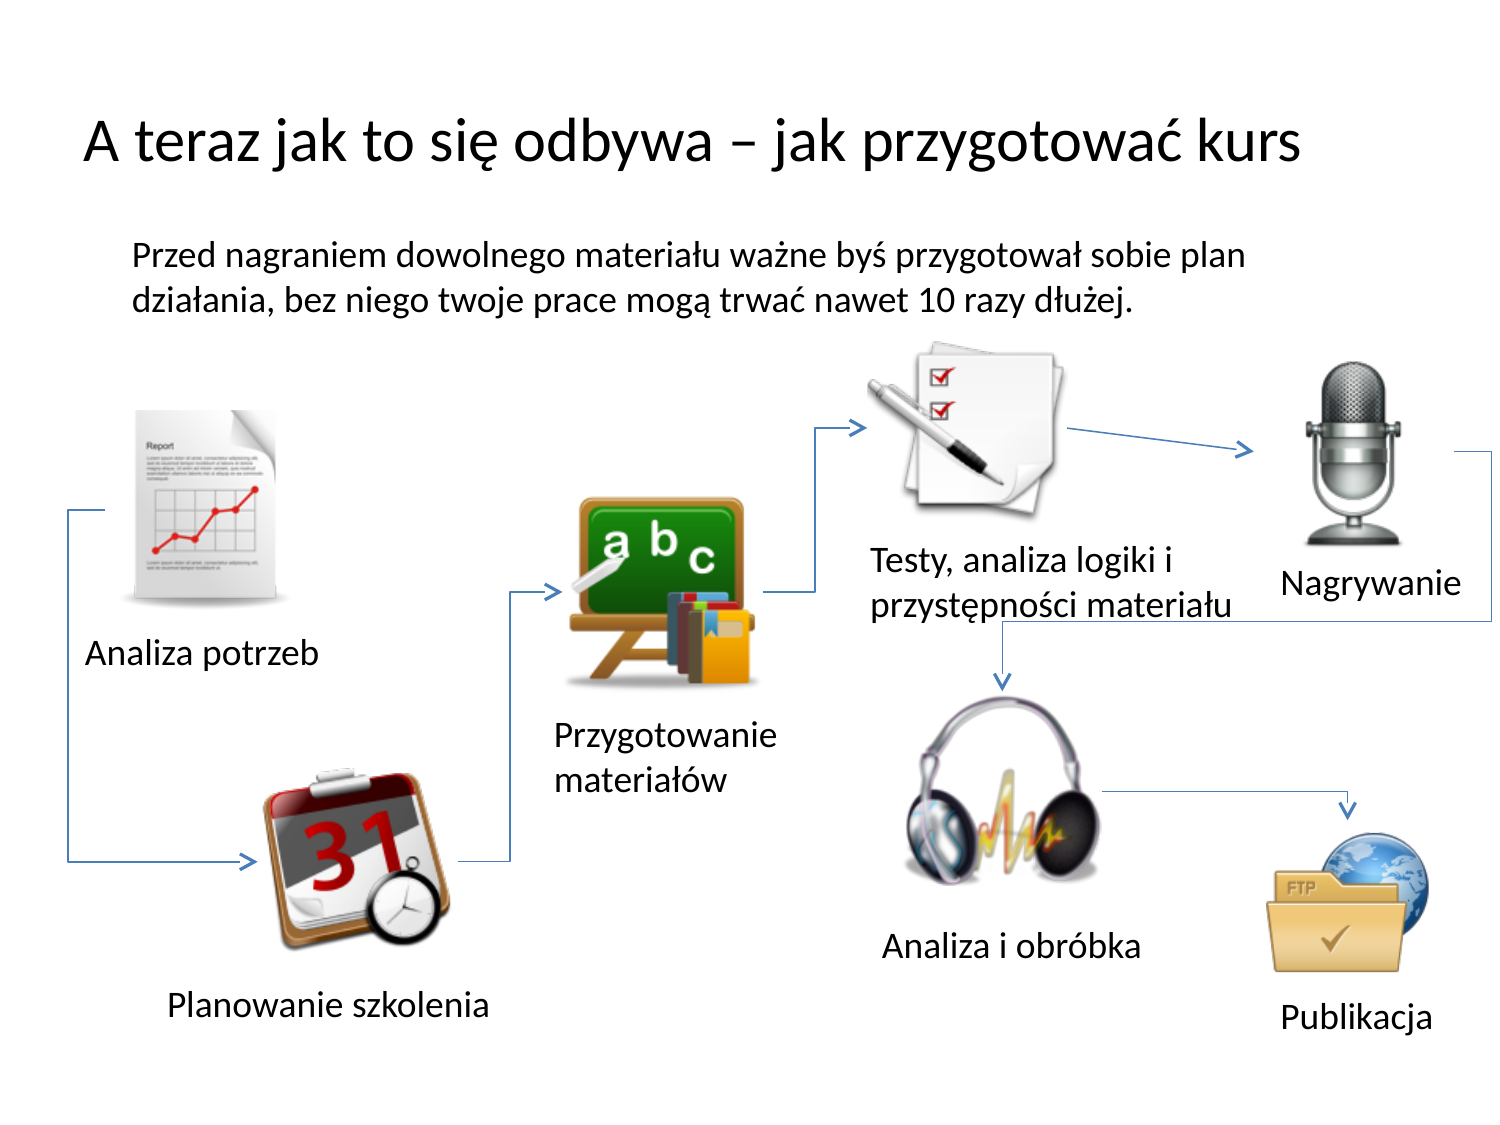

A teraz jak to się odbywa – jak przygotować kurs
Przed nagraniem dowolnego materiału ważne byś przygotował sobie plan działania, bez niego twoje prace mogą trwać nawet 10 razy dłużej.
Testy, analiza logiki i przystępności materiału
Nagrywanie
Analiza potrzeb
Przygotowanie materiałów
Analiza i obróbka
Planowanie szkolenia
Publikacja